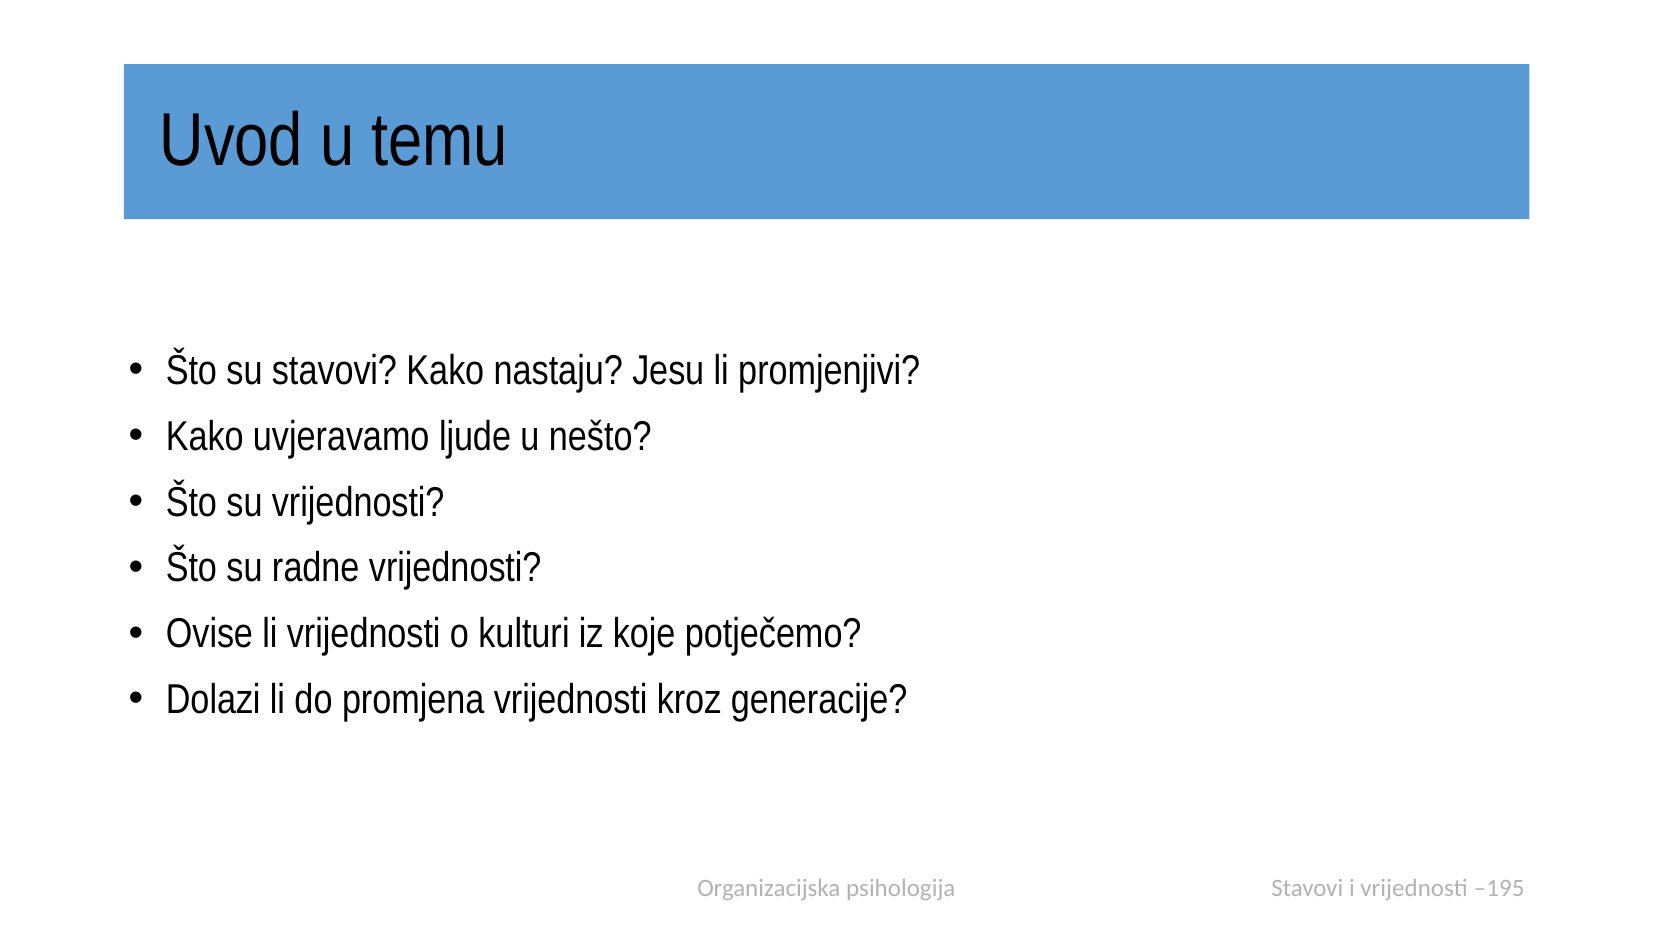

# Uvod u temu
Što su stavovi? Kako nastaju? Jesu li promjenjivi?
Kako uvjeravamo ljude u nešto?
Što su vrijednosti?
Što su radne vrijednosti?
Ovise li vrijednosti o kulturi iz koje potječemo?
Dolazi li do promjena vrijednosti kroz generacije?
Organizacijska psihologija
Stavovi i vrijednosti –